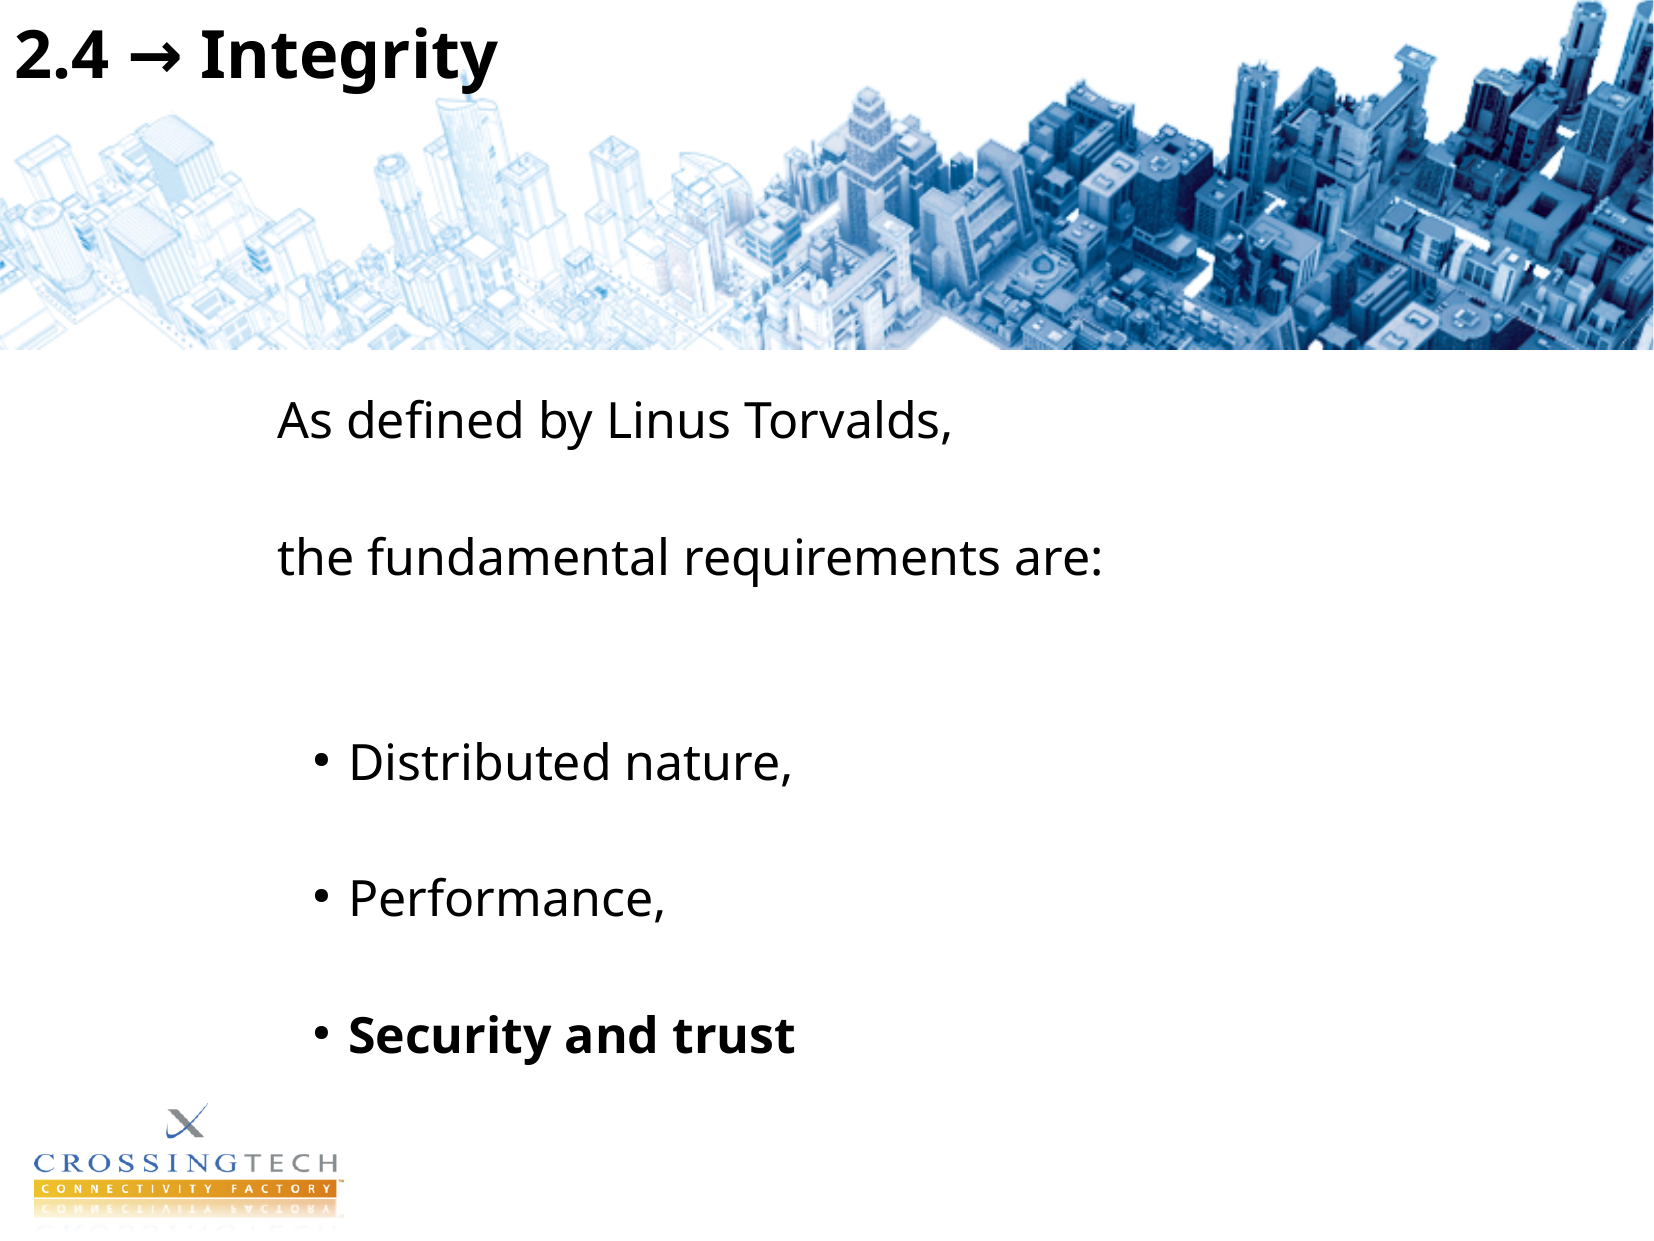

2.4 → Integrity
As defined by Linus Torvalds,
the fundamental requirements are:
Distributed nature,
Performance,
Security and trust